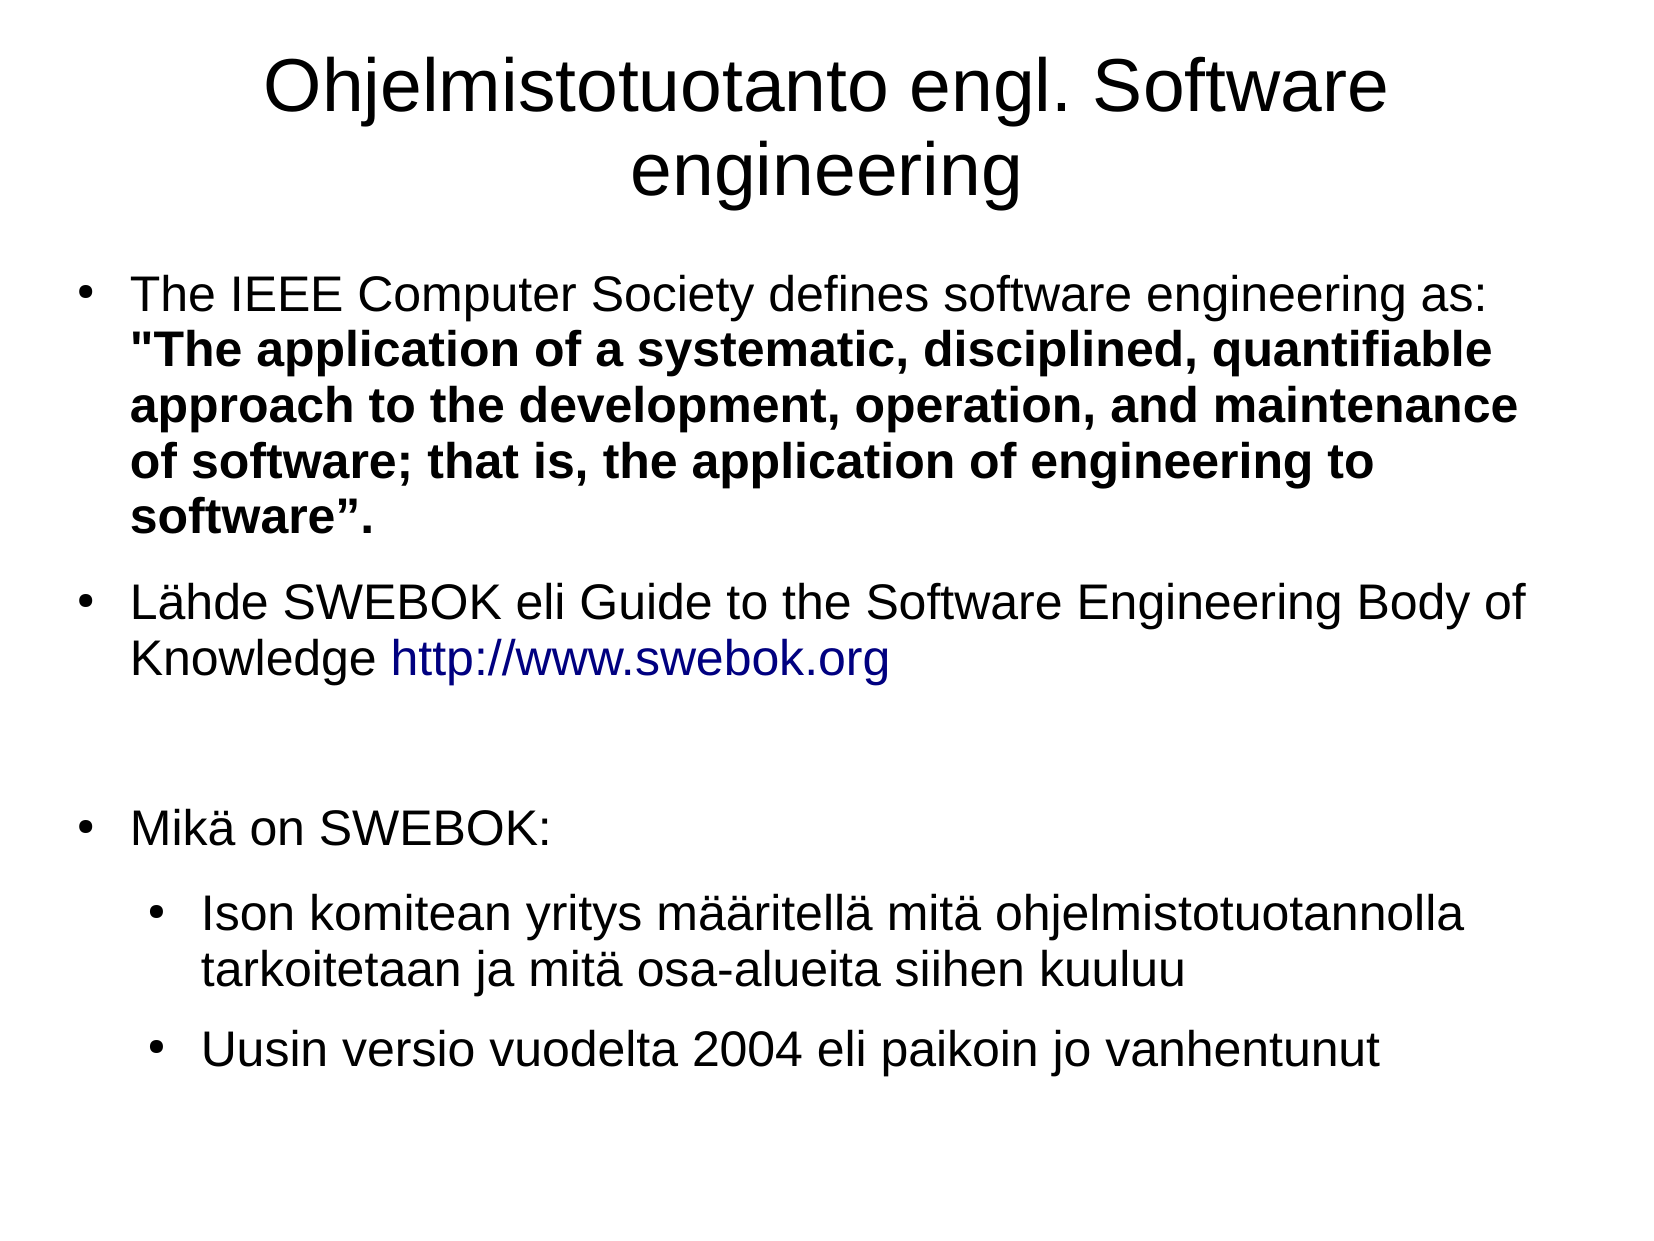

# Ohjelmistotuotanto engl. Software engineering
The IEEE Computer Society defines software engineering as: "The application of a systematic, disciplined, quantifiable approach to the development, operation, and maintenance of software; that is, the application of engineering to software”.
Lähde SWEBOK eli Guide to the Software Engineering Body of Knowledge http://www.swebok.org
Mikä on SWEBOK:
Ison komitean yritys määritellä mitä ohjelmistotuotannolla tarkoitetaan ja mitä osa-alueita siihen kuuluu
Uusin versio vuodelta 2004 eli paikoin jo vanhentunut